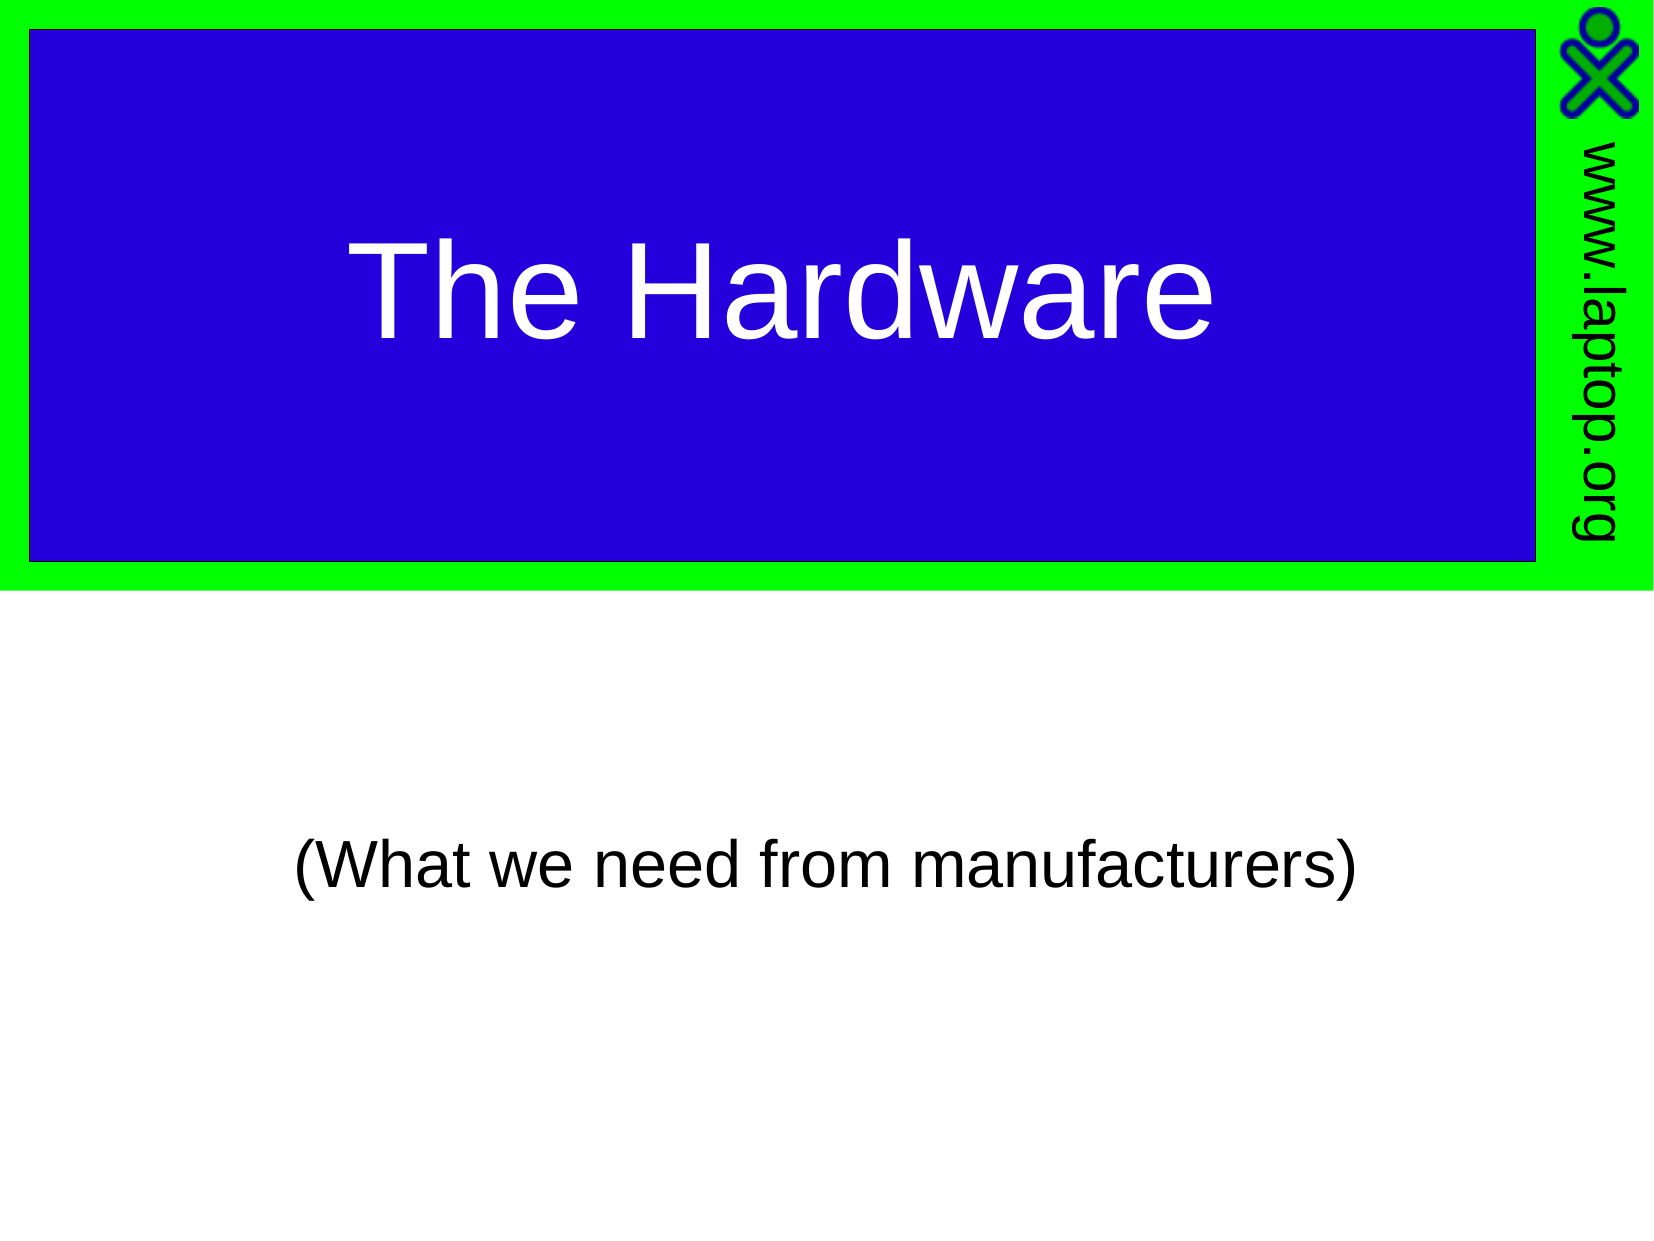

# The Hardware
(What we need from manufacturers)